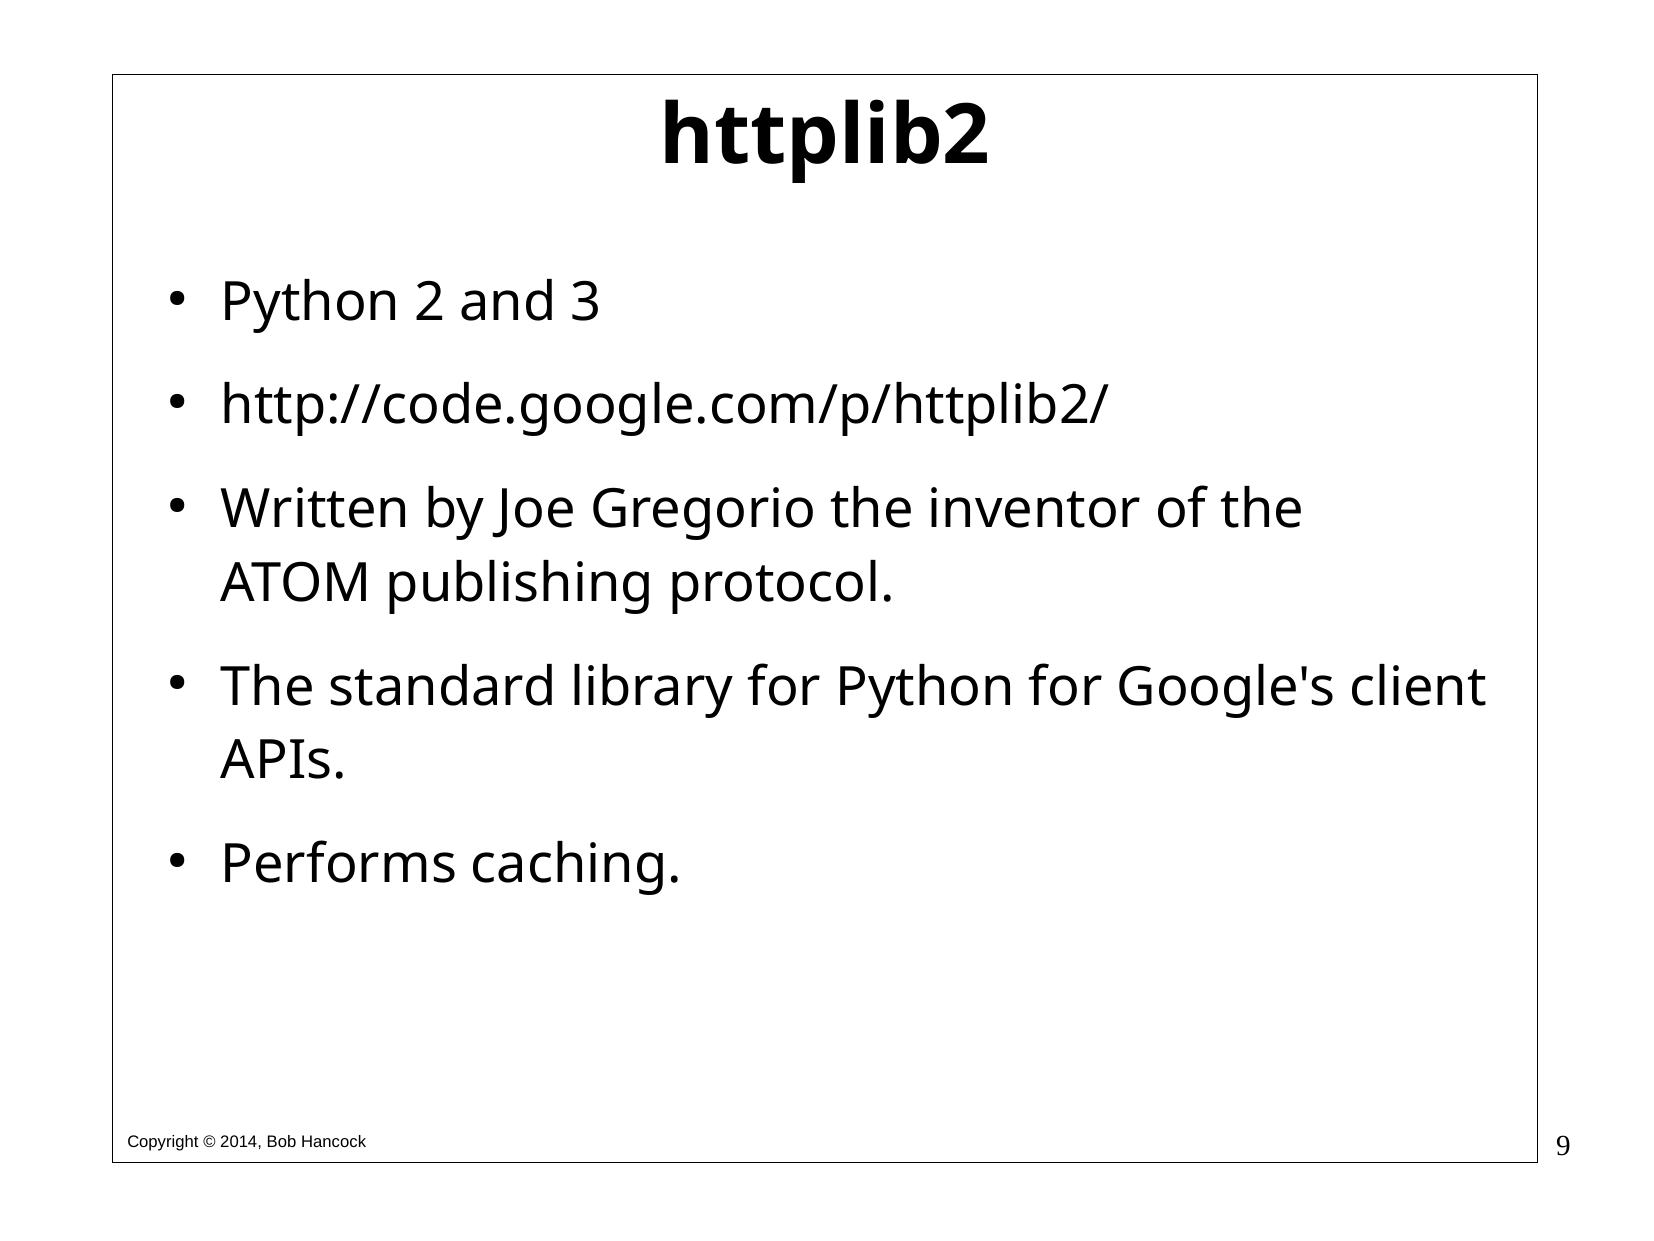

# httplib2
Python 2 and 3
http://code.google.com/p/httplib2/
Written by Joe Gregorio the inventor of the
ATOM publishing protocol.
The standard library for Python for Google's client APIs.
Performs caching.
Copyright © 2014, Bob Hancock
9